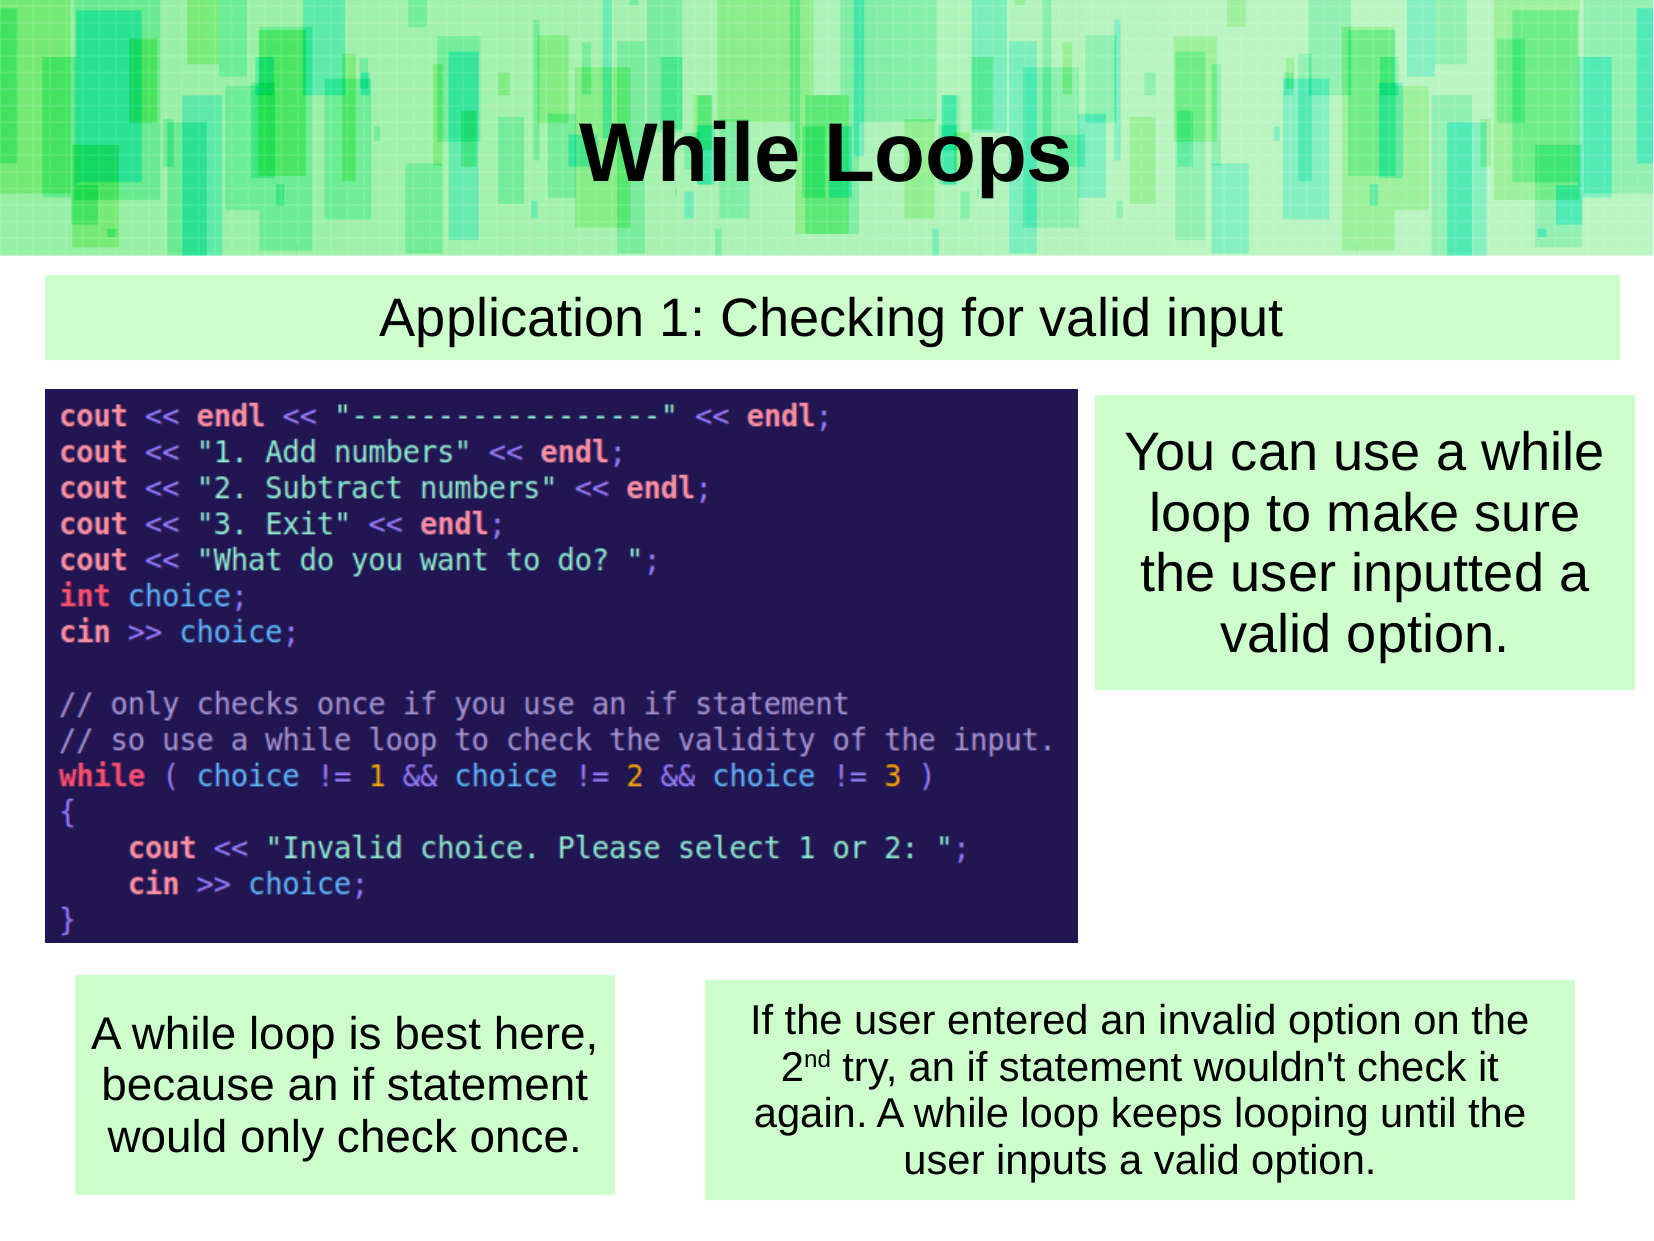

# While Loops
Application 1: Checking for valid input
You can use a while loop to make sure the user inputted a valid option.
A while loop is best here, because an if statement would only check once.
If the user entered an invalid option on the 2nd try, an if statement wouldn't check it again. A while loop keeps looping until the user inputs a valid option.